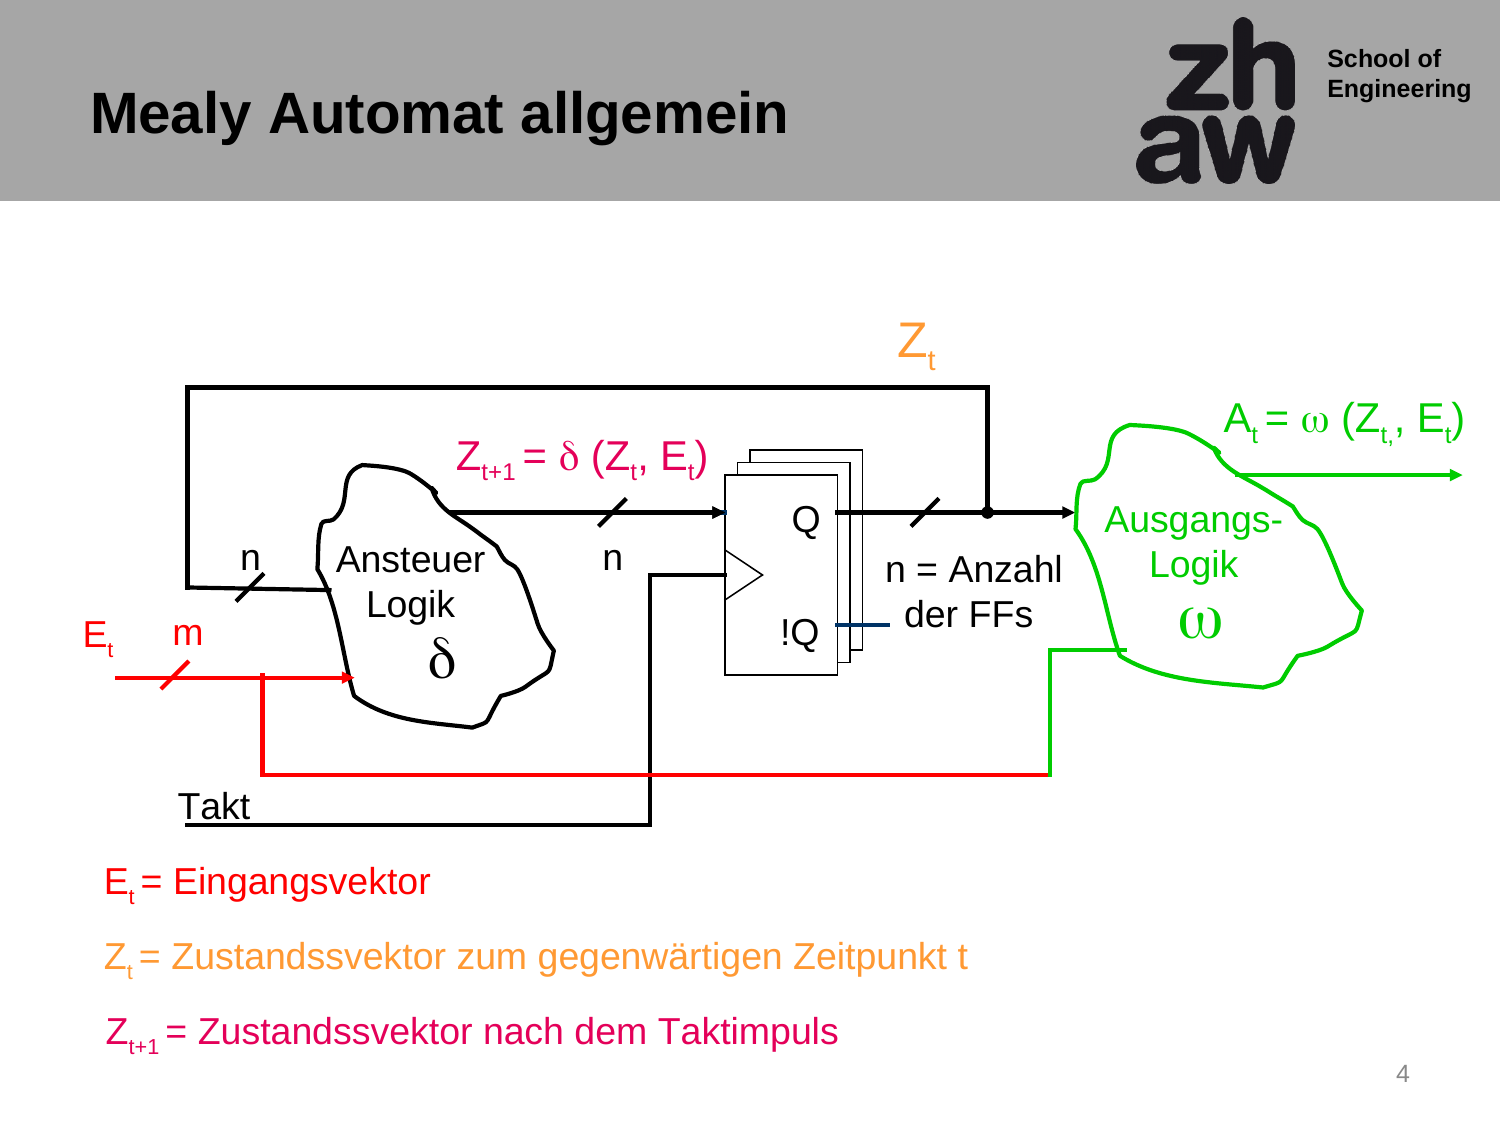

# Mealy Automat allgemein
Zt
At =  (Zt,, Et)
Zt+1 =  (Zt, Et)
Q
Ausgangs-
Logik
n
n
AnsteuerLogik
 n = Anzahl
der FFs

m
!Q
Et

Takt
Et = Eingangsvektor
Zt = Zustandssvektor zum gegenwärtigen Zeitpunkt t
Zt+1 = Zustandssvektor nach dem Taktimpuls